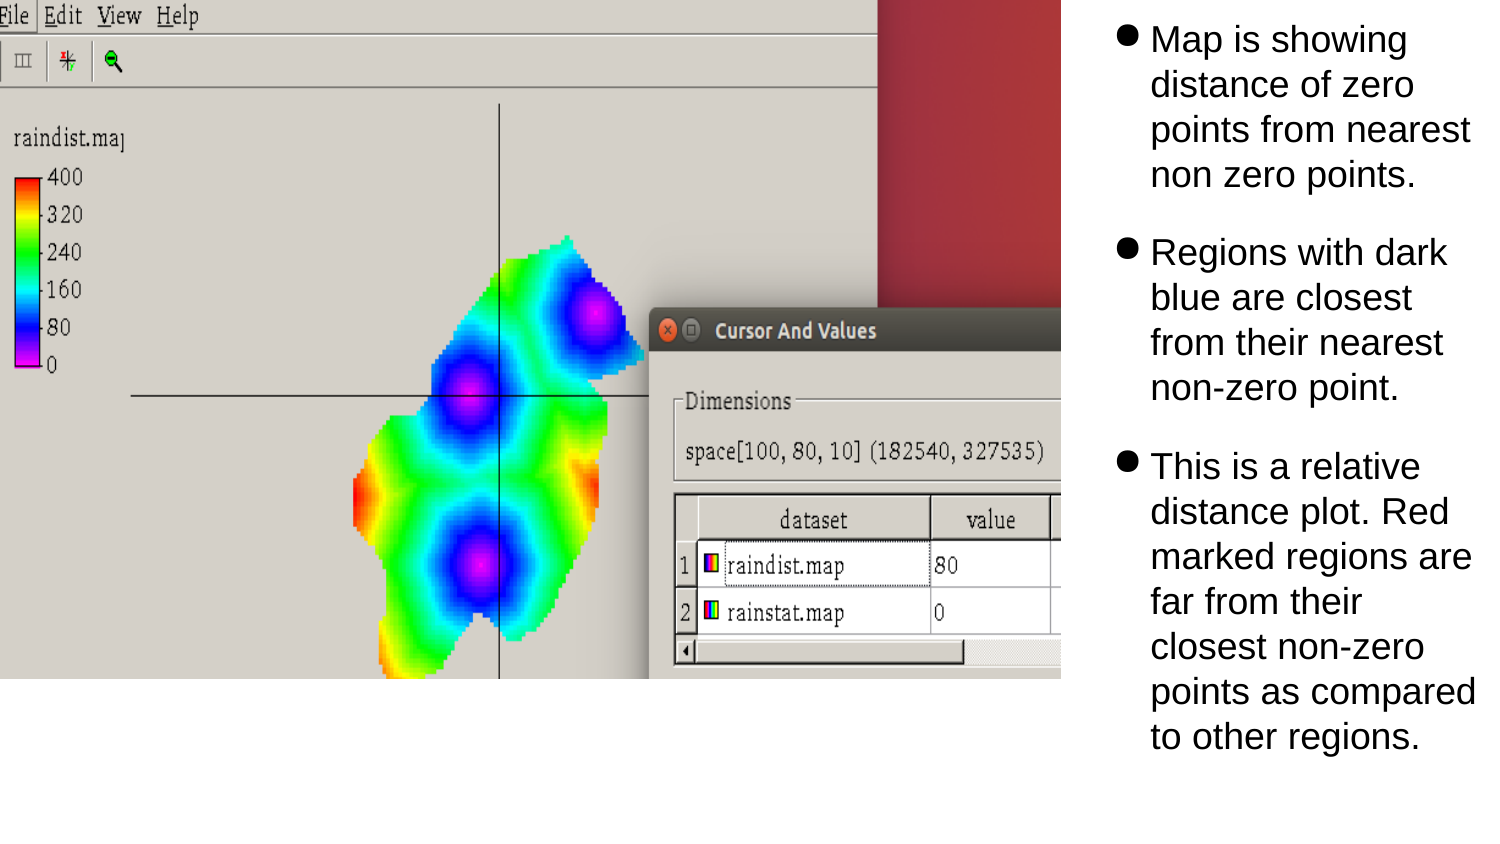

Map is showing distance of zero points from nearest non zero points.
Regions with dark blue are closest from their nearest non-zero point.
This is a relative distance plot. Red marked regions are far from their closest non-zero points as compared to other regions.
#